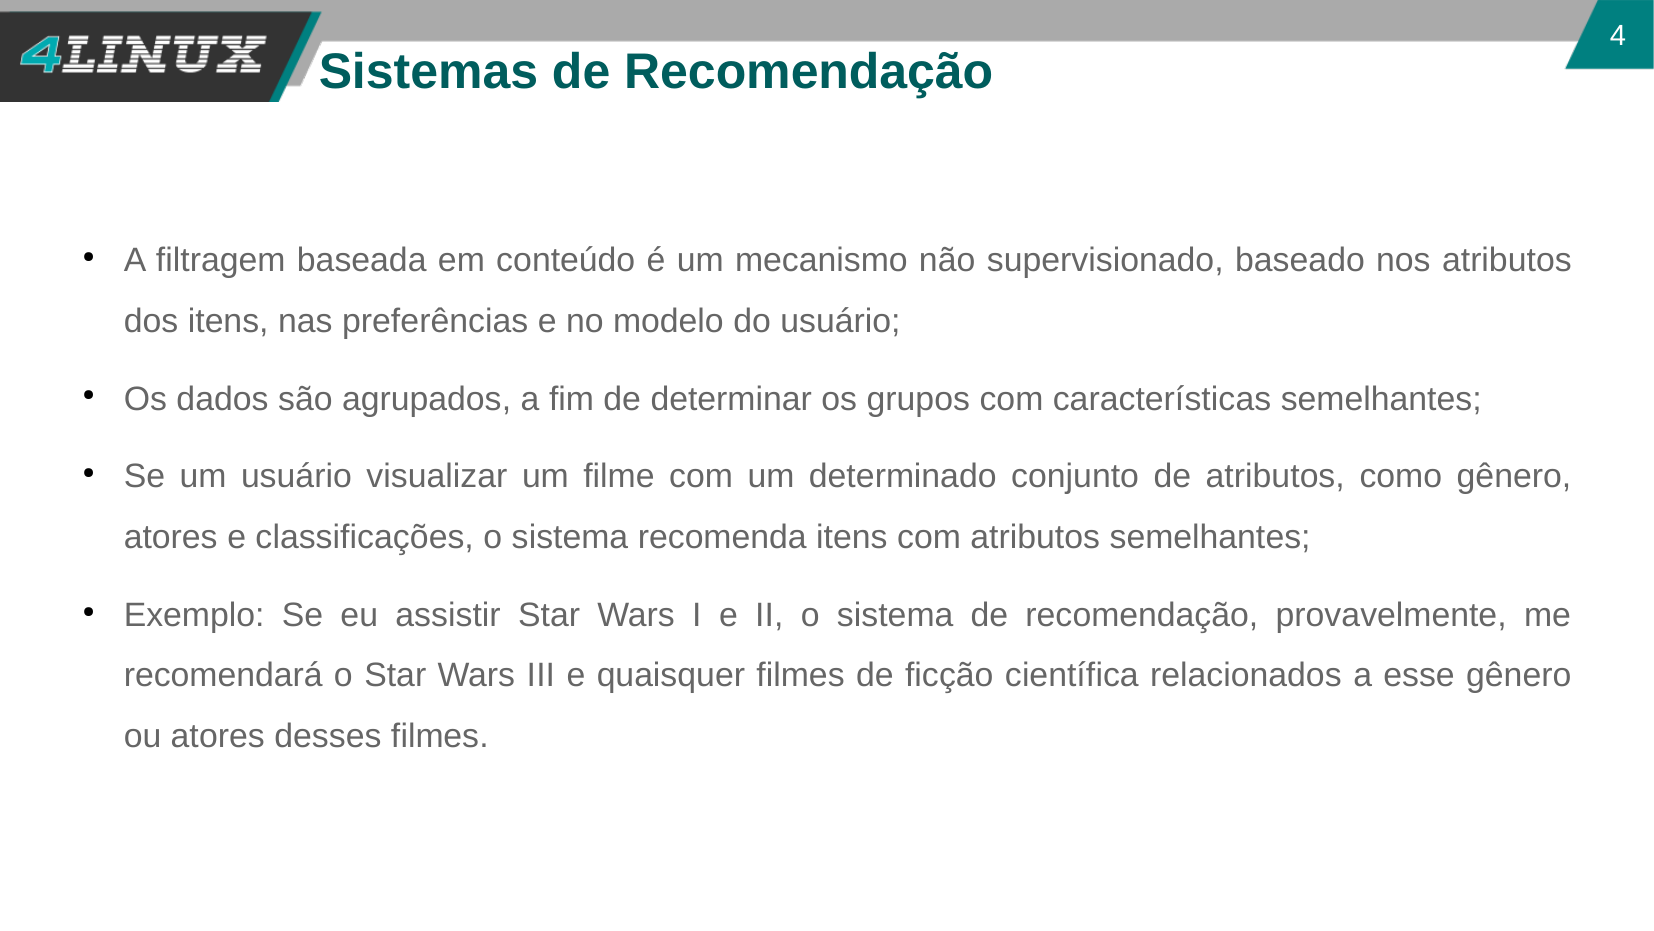

# Sistemas de Recomendação
A filtragem baseada em conteúdo é um mecanismo não supervisionado, baseado nos atributos dos itens, nas preferências e no modelo do usuário;
Os dados são agrupados, a fim de determinar os grupos com características semelhantes;
Se um usuário visualizar um filme com um determinado conjunto de atributos, como gênero, atores e classificações, o sistema recomenda itens com atributos semelhantes;
Exemplo: Se eu assistir Star Wars I e II, o sistema de recomendação, provavelmente, me recomendará o Star Wars III e quaisquer filmes de ficção científica relacionados a esse gênero ou atores desses filmes.